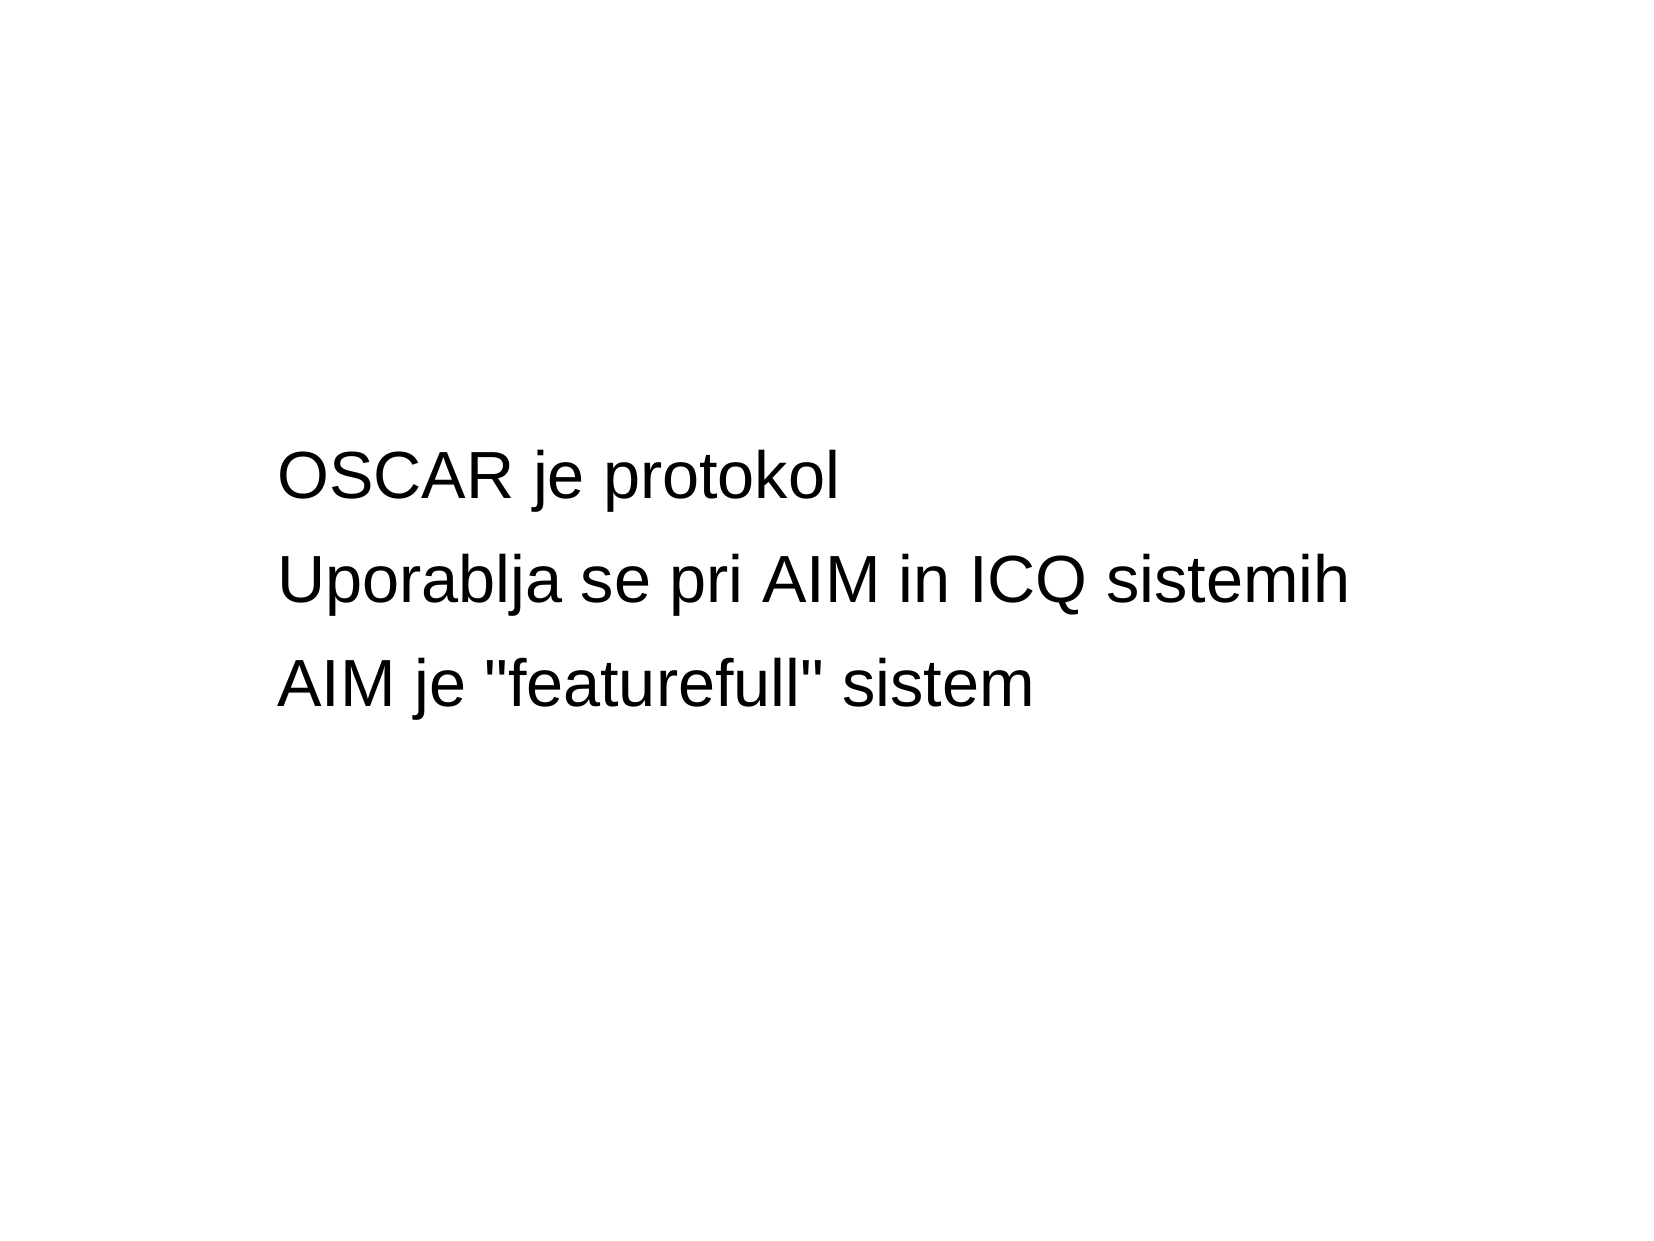

# OSCAR je protokol
Uporablja se pri AIM in ICQ sistemih
AIM je "featurefull" sistem